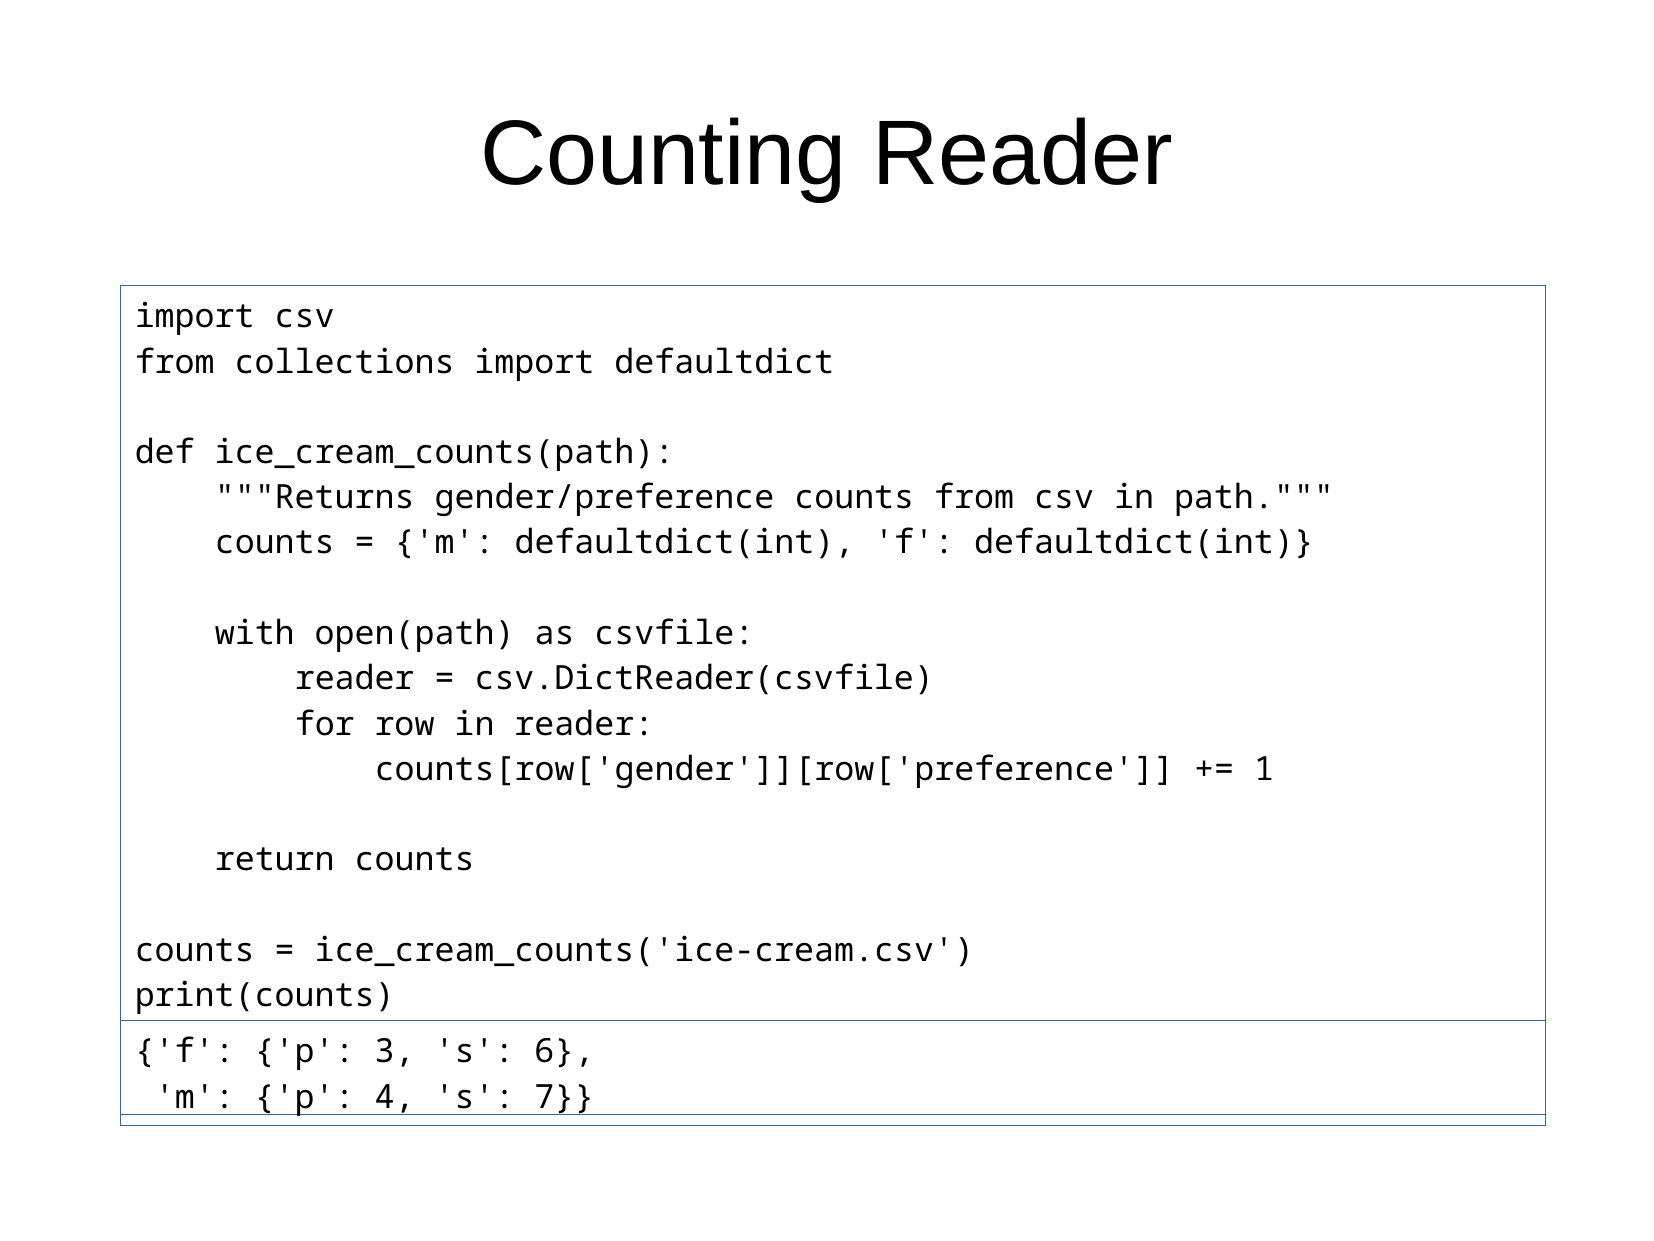

# Counting Reader
import csv
from collections import defaultdict
def ice_cream_counts(path):
 """Returns gender/preference counts from csv in path."""
 counts = {'m': defaultdict(int), 'f': defaultdict(int)}
 with open(path) as csvfile:
 reader = csv.DictReader(csvfile)
 for row in reader:
 counts[row['gender']][row['preference']] += 1
 return counts
counts = ice_cream_counts('ice-cream.csv')
print(counts)
{'f': {'p': 3, 's': 6},
 'm': {'p': 4, 's': 7}}